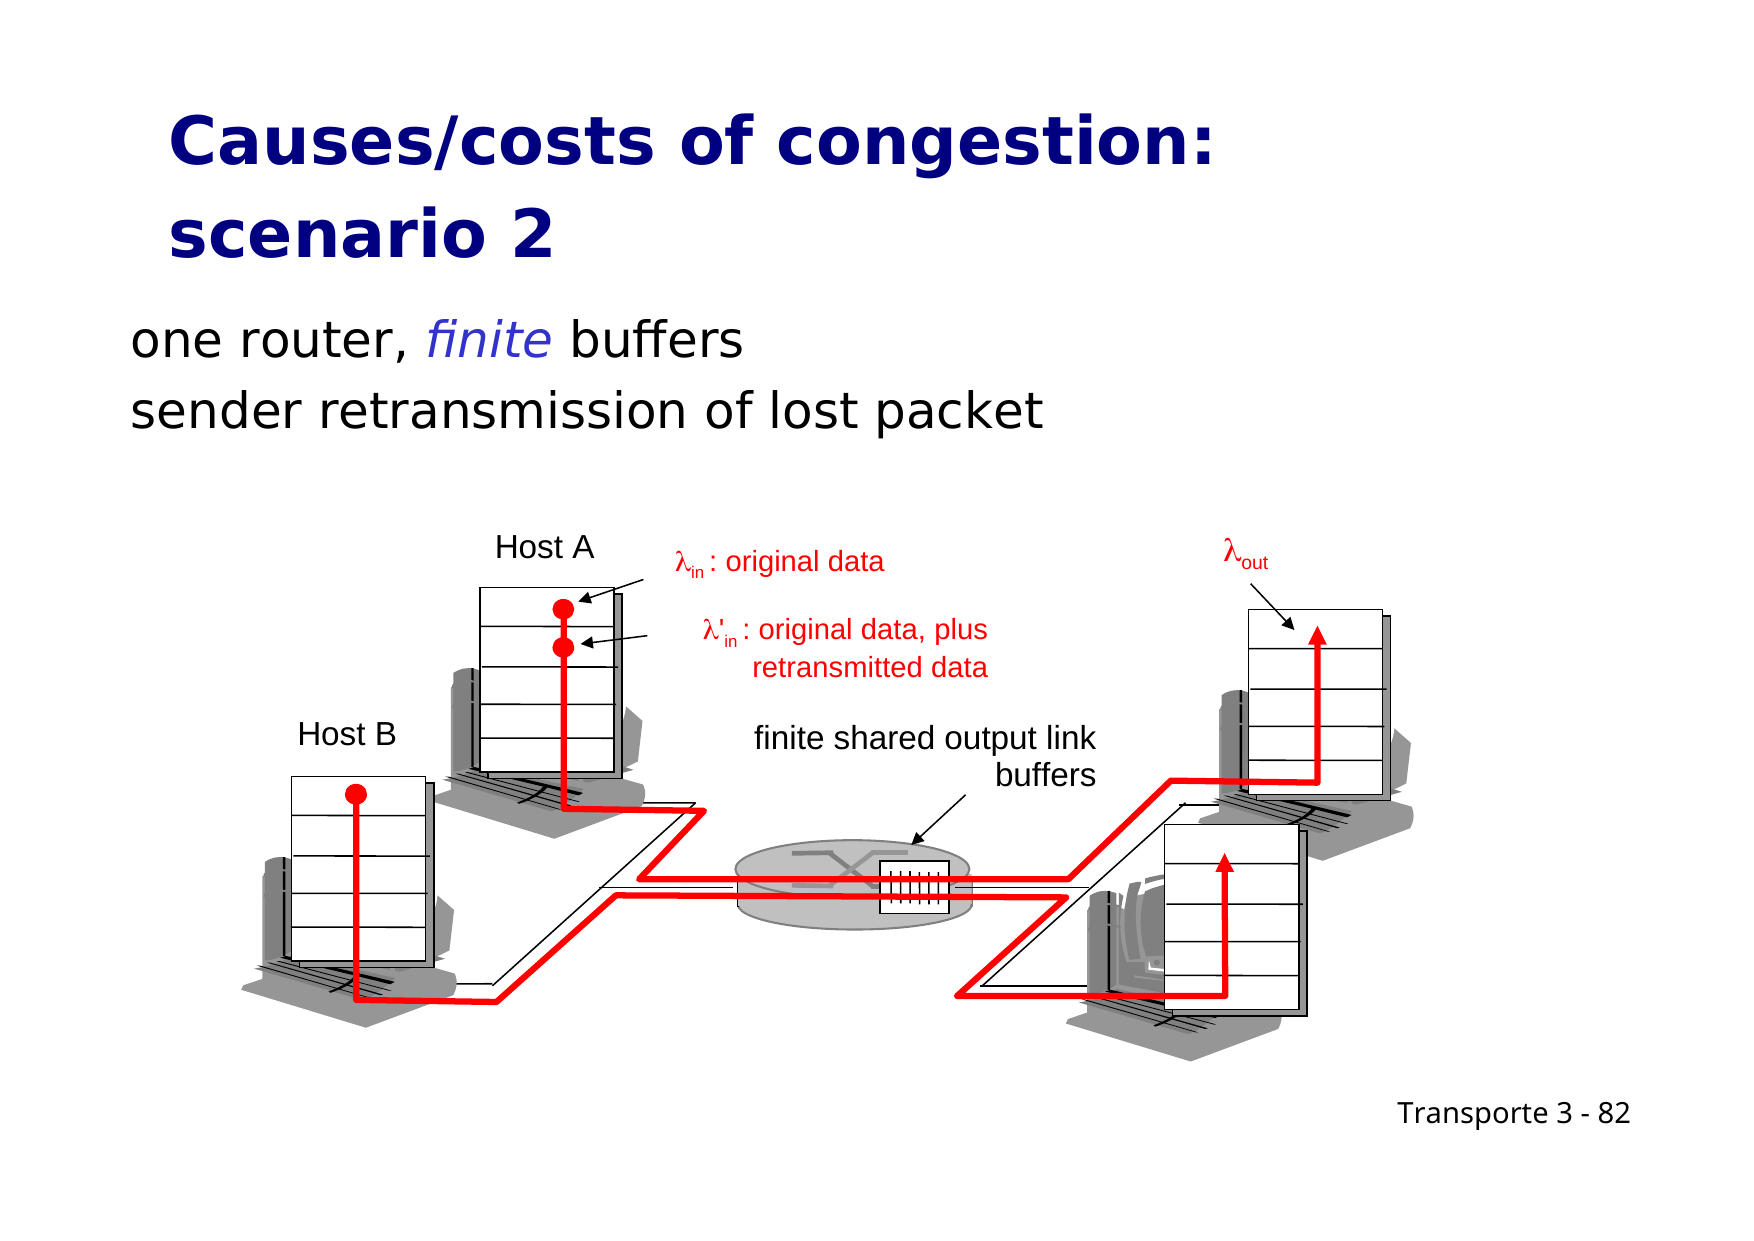

# Causes/costs of congestion: scenario 2
one router, finite buffers
sender retransmission of lost packet
Host A
out
in : original data
'in : original data, plus retransmitted data
Host B
finite shared output link buffers